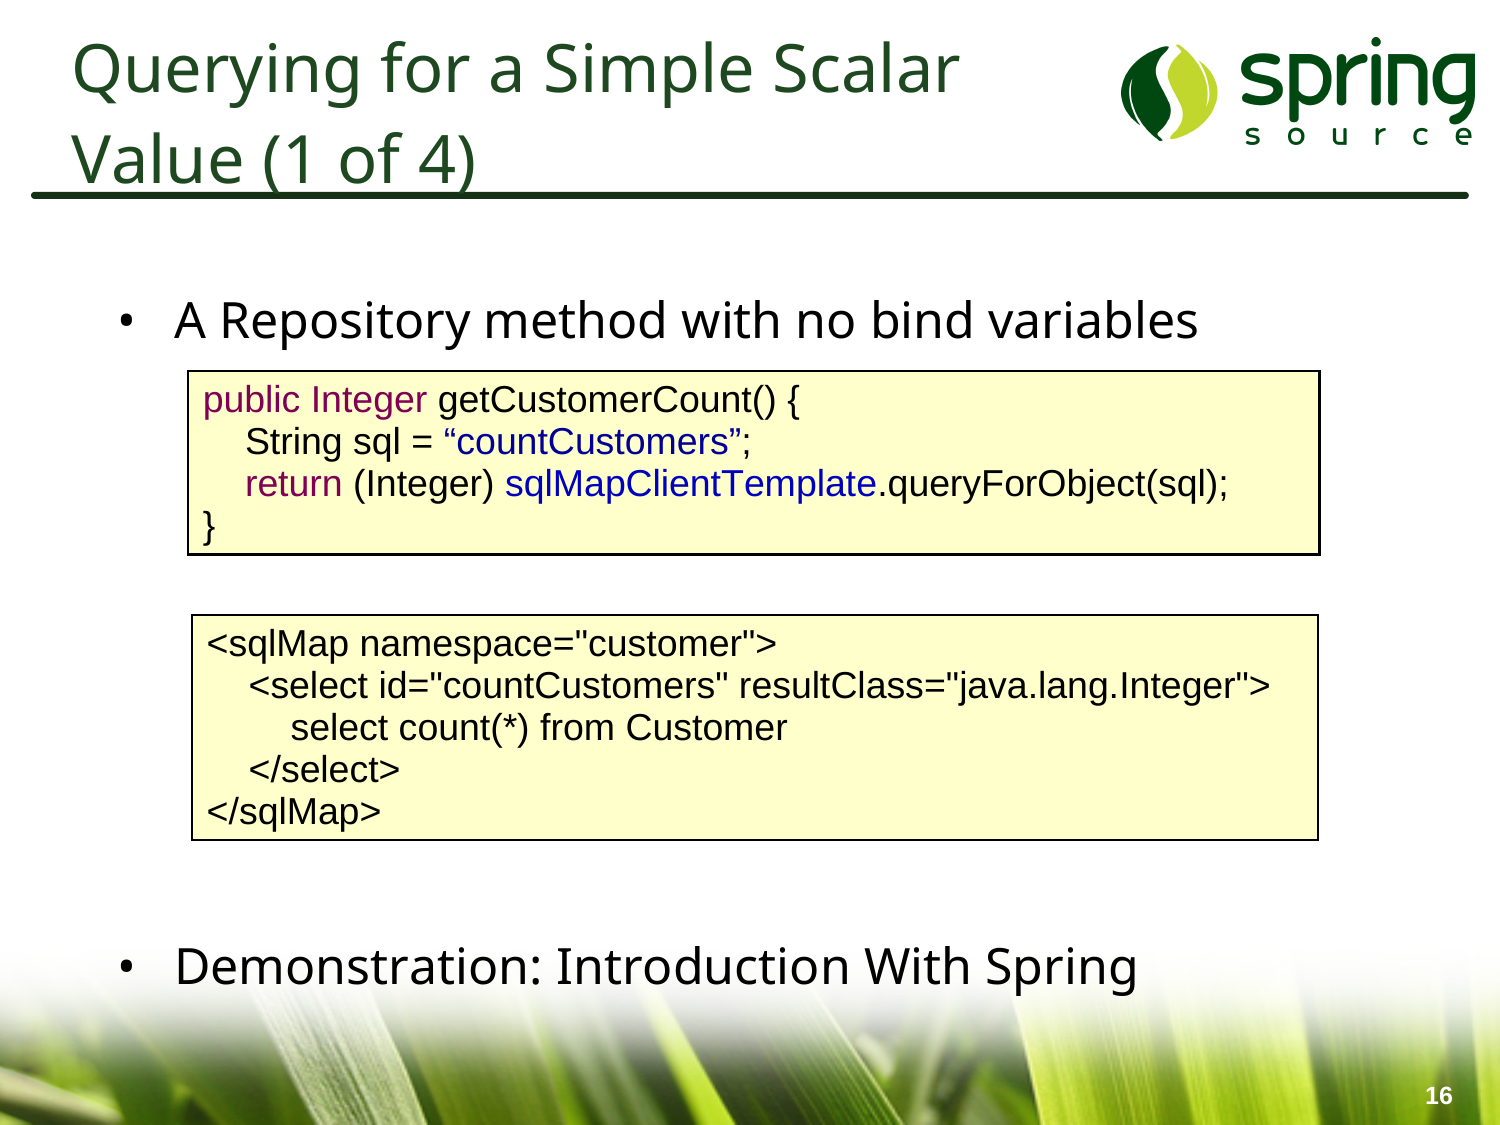

# Querying for a Simple Scalar Value (1 of 4)
A Repository method with no bind variables
Demonstration: Introduction With Spring
public Integer getCustomerCount() {
 String sql = “countCustomers”;
 return (Integer) sqlMapClientTemplate.queryForObject(sql);
}
<sqlMap namespace="customer">
 <select id="countCustomers" resultClass="java.lang.Integer">
 select count(*) from Customer
 </select>
</sqlMap>